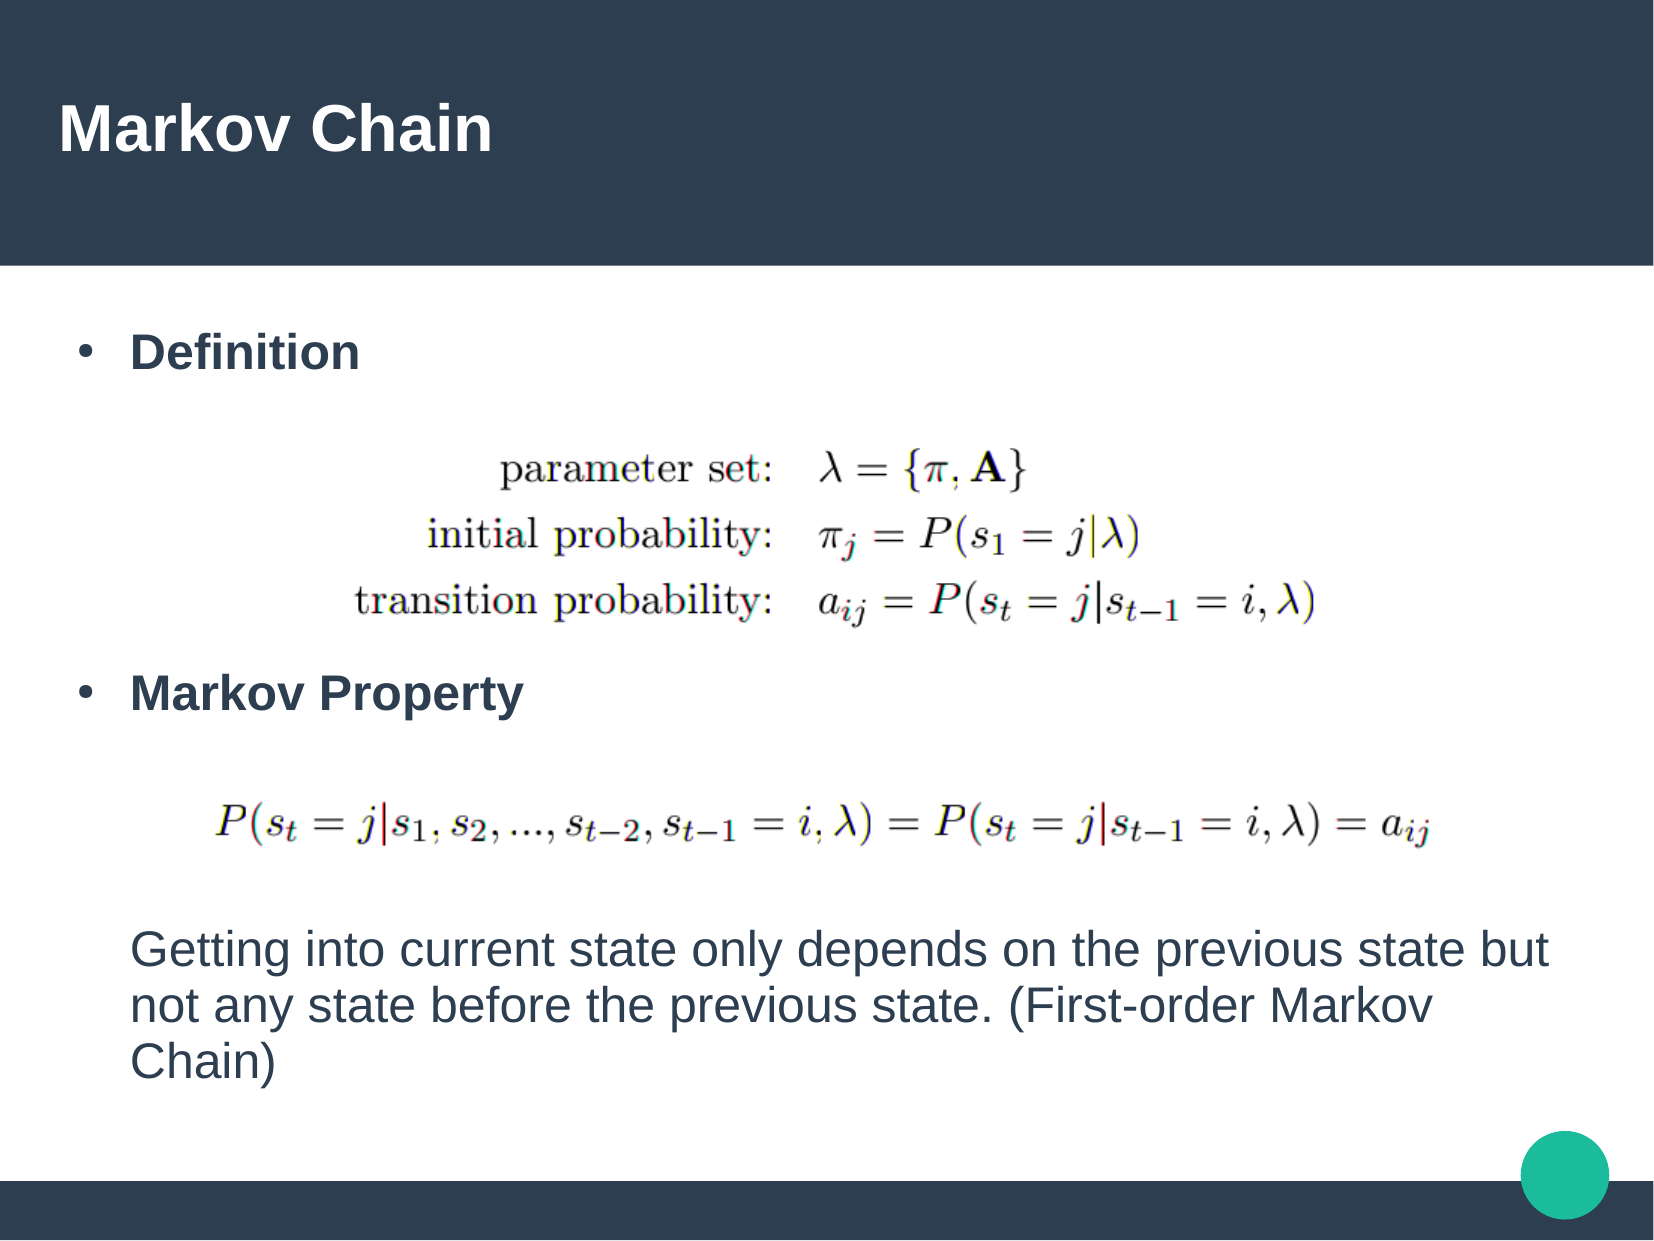

# Markov Chain
Definition
Markov Property
Getting into current state only depends on the previous state but not any state before the previous state. (First-order Markov Chain)